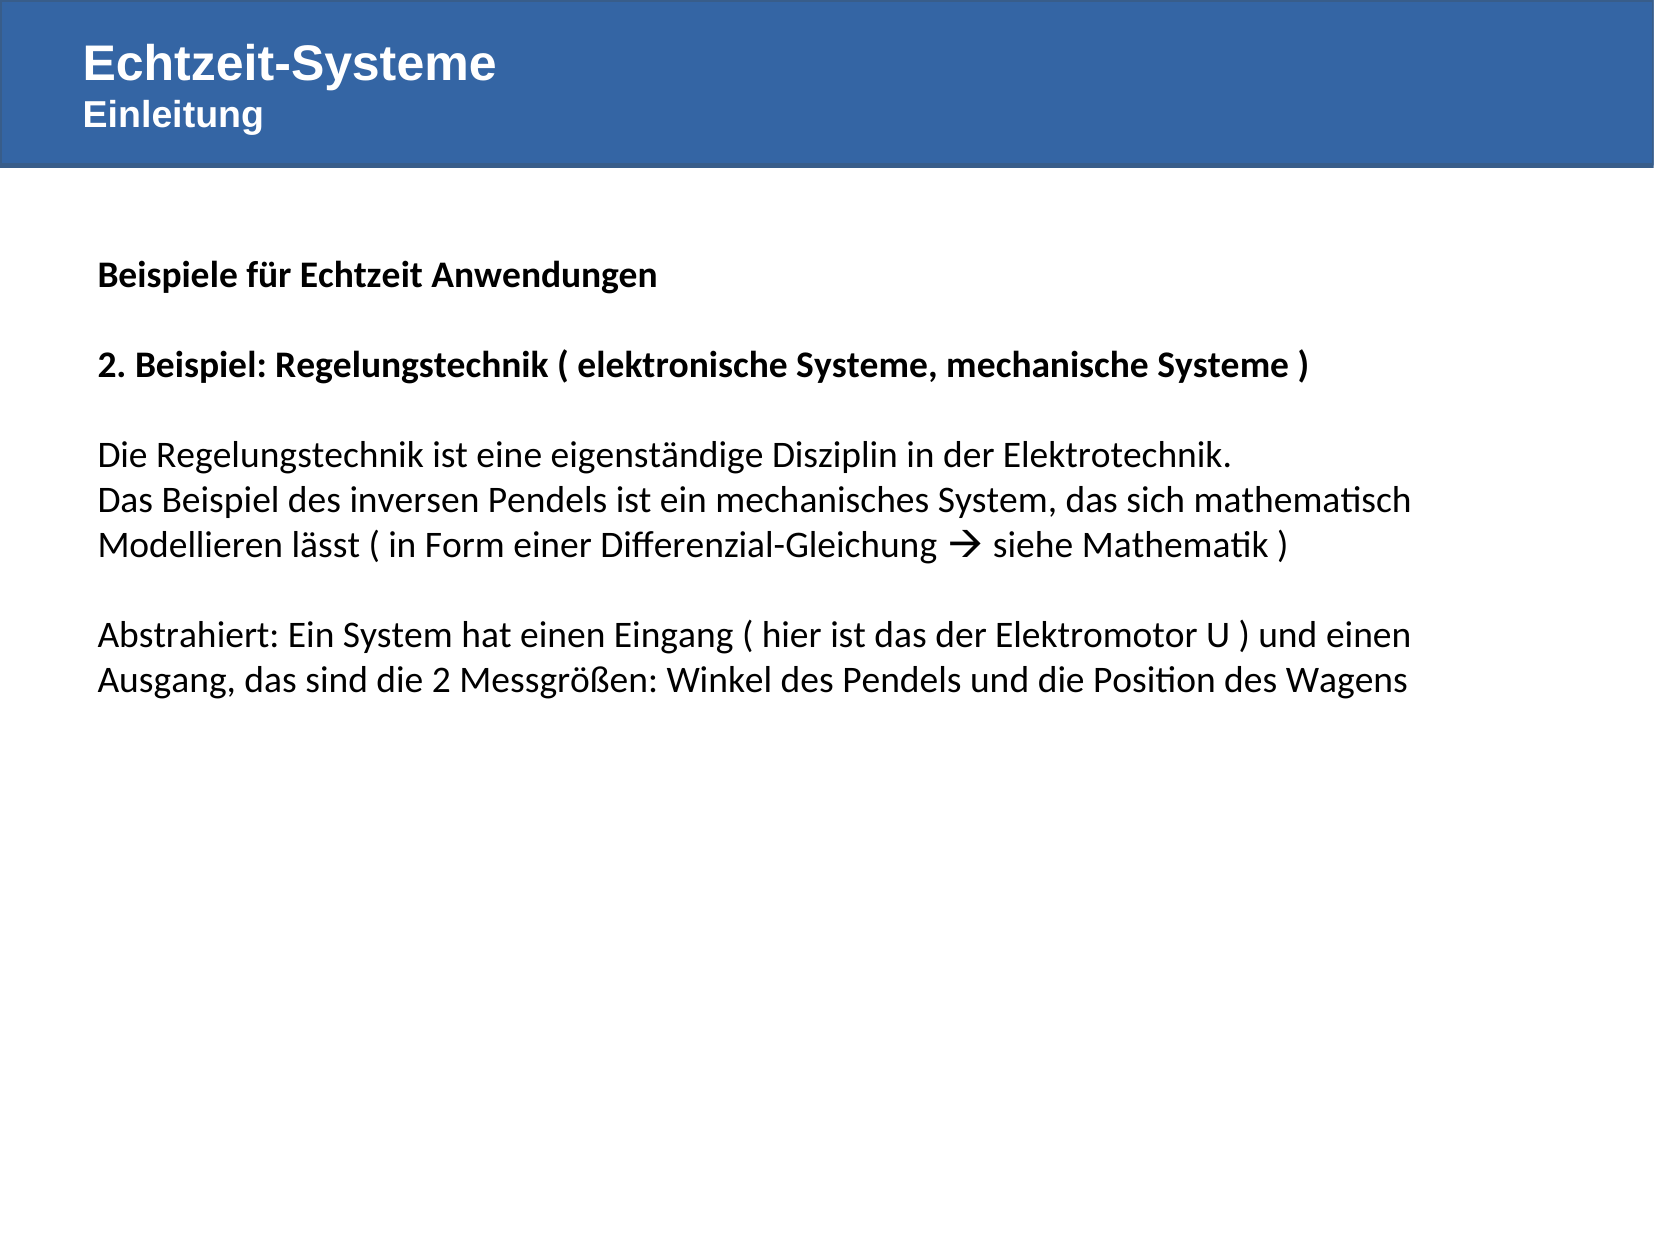

# Echtzeit-Systeme Einleitung
Beispiele für Echtzeit Anwendungen
2. Beispiel: Regelungstechnik ( elektronische Systeme, mechanische Systeme )
Die Regelungstechnik ist eine eigenständige Disziplin in der Elektrotechnik.
Das Beispiel des inversen Pendels ist ein mechanisches System, das sich mathematisch
Modellieren lässt ( in Form einer Differenzial-Gleichung  siehe Mathematik )
Abstrahiert: Ein System hat einen Eingang ( hier ist das der Elektromotor U ) und einen Ausgang, das sind die 2 Messgrößen: Winkel des Pendels und die Position des Wagens